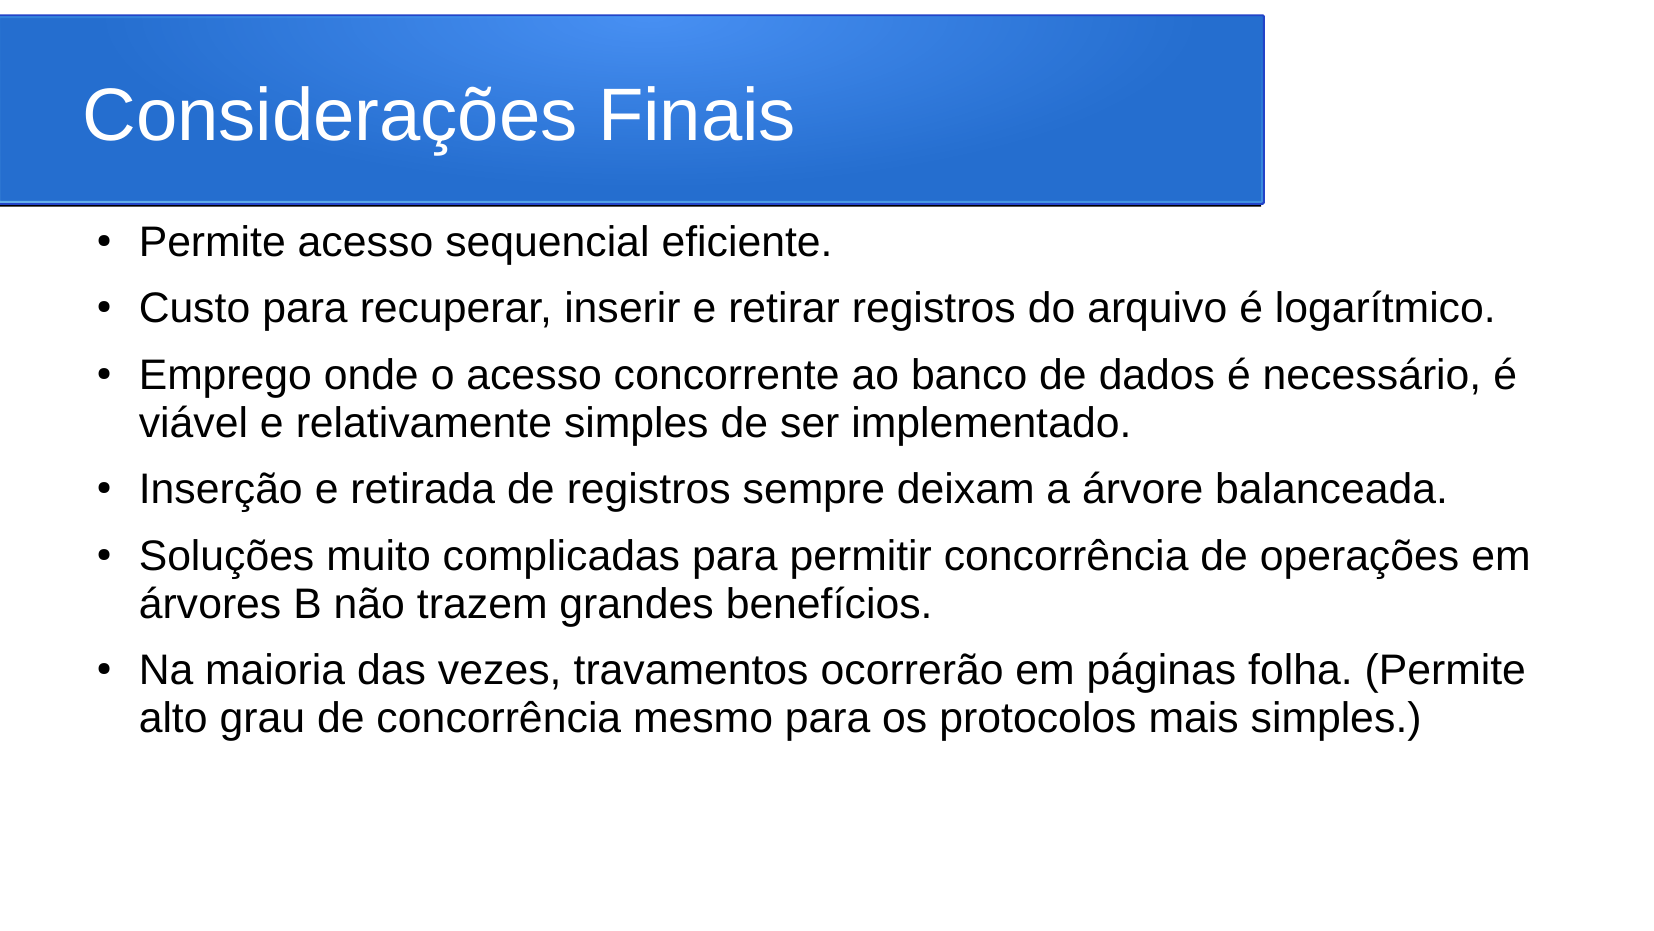

# Considerações Finais
Permite acesso sequencial eficiente.
Custo para recuperar, inserir e retirar registros do arquivo é logarítmico.
Emprego onde o acesso concorrente ao banco de dados é necessário, é viável e relativamente simples de ser implementado.
Inserção e retirada de registros sempre deixam a árvore balanceada.
Soluções muito complicadas para permitir concorrência de operações em árvores B não trazem grandes benefícios.
Na maioria das vezes, travamentos ocorrerão em páginas folha. (Permite alto grau de concorrência mesmo para os protocolos mais simples.)